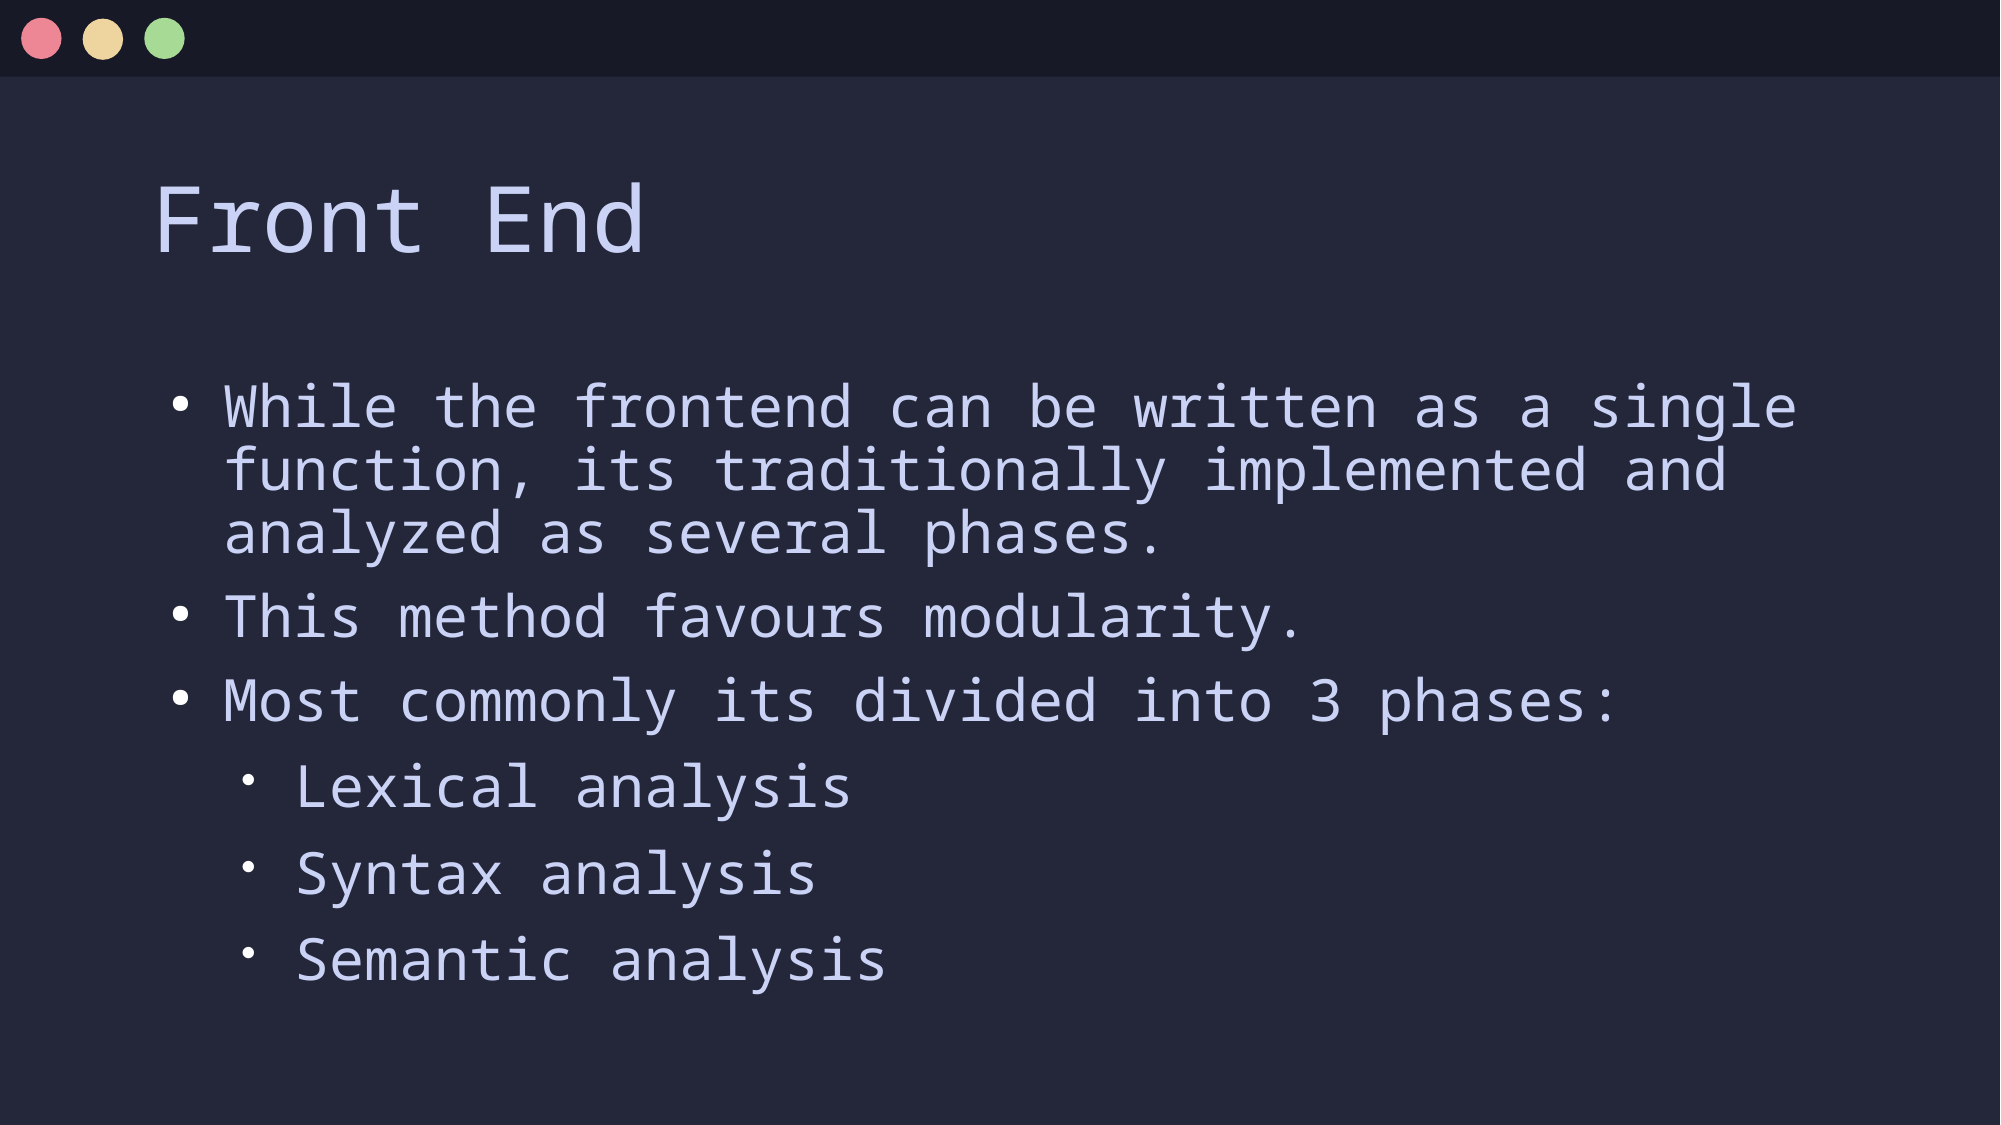

# Front End
While the frontend can be written as a single function, its traditionally implemented and analyzed as several phases.
This method favours modularity.
Most commonly its divided into 3 phases:
Lexical analysis
Syntax analysis
Semantic analysis